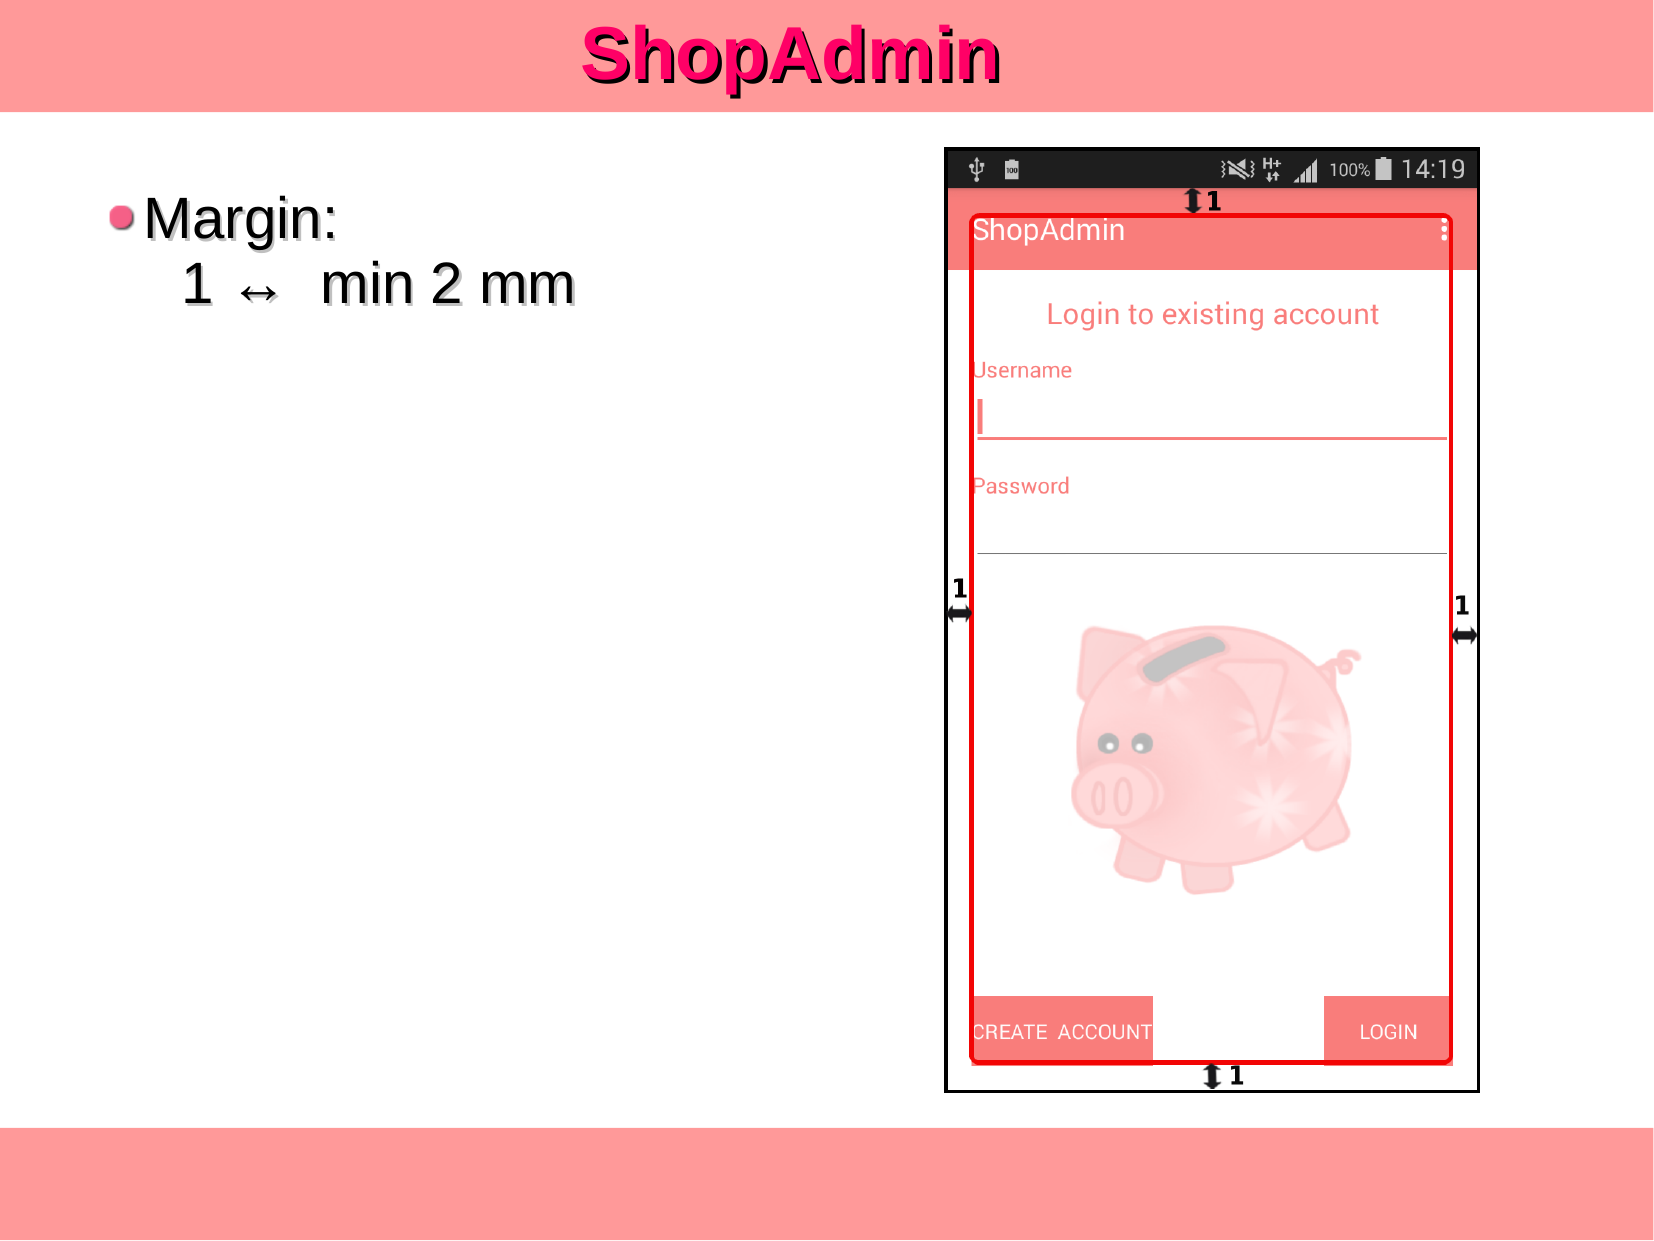

ShopAdmin
# Margin: 1 ↔ min 2 mm